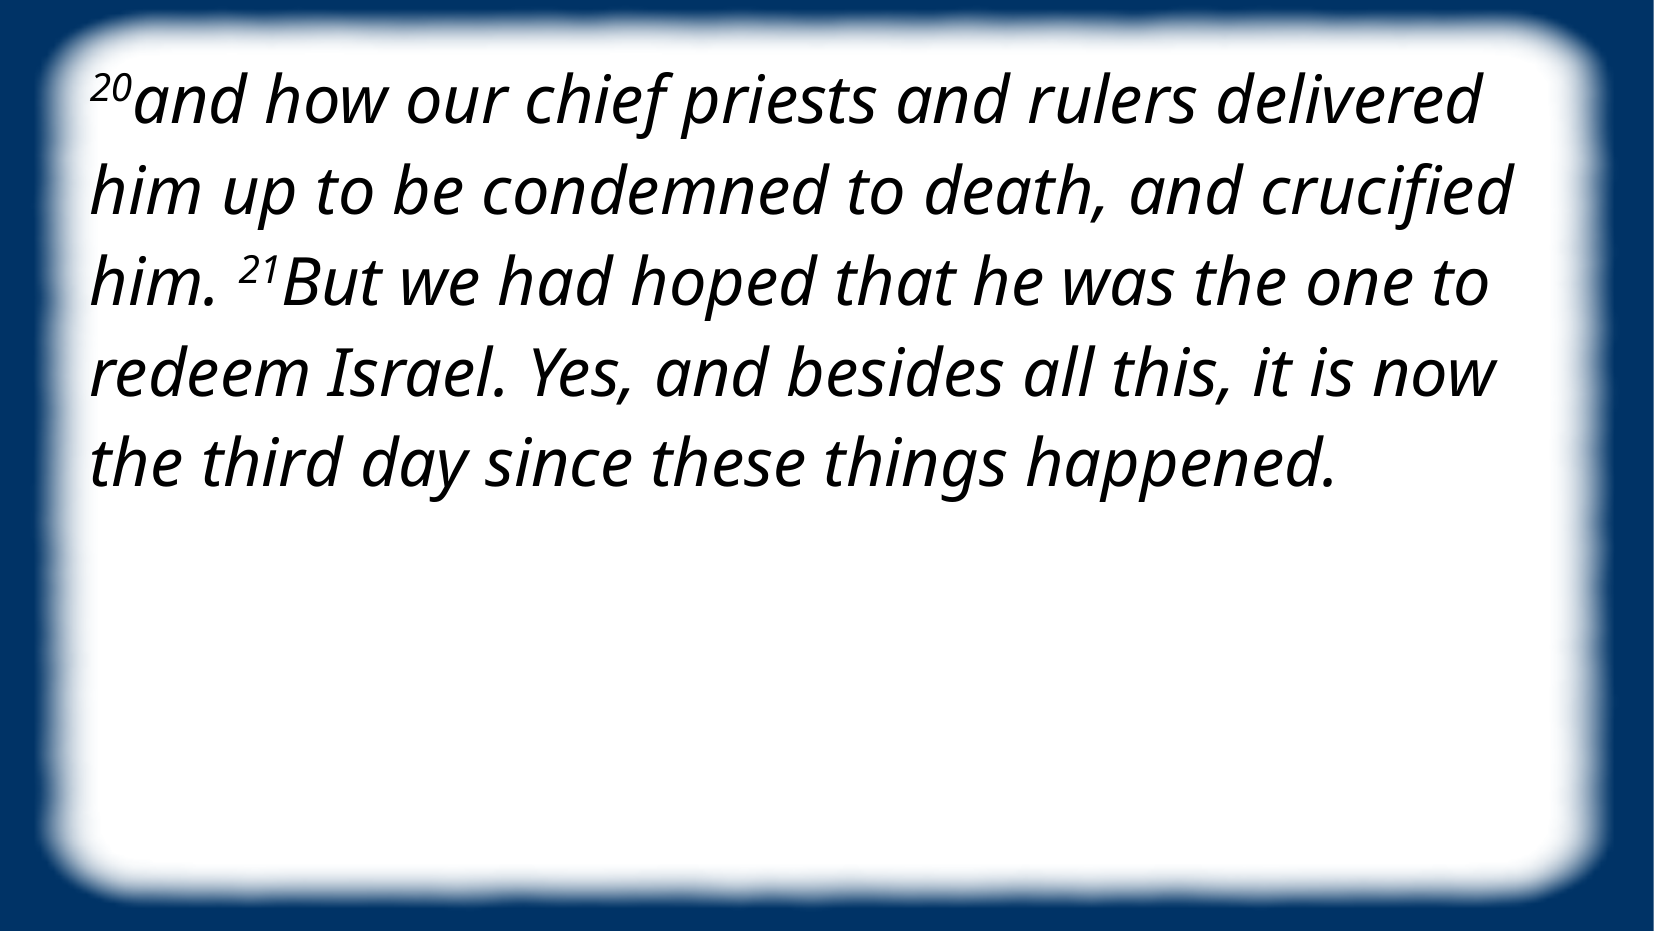

20and how our chief priests and rulers delivered him up to be condemned to death, and crucified him. 21But we had hoped that he was the one to redeem Israel. Yes, and besides all this, it is now the third day since these things happened.